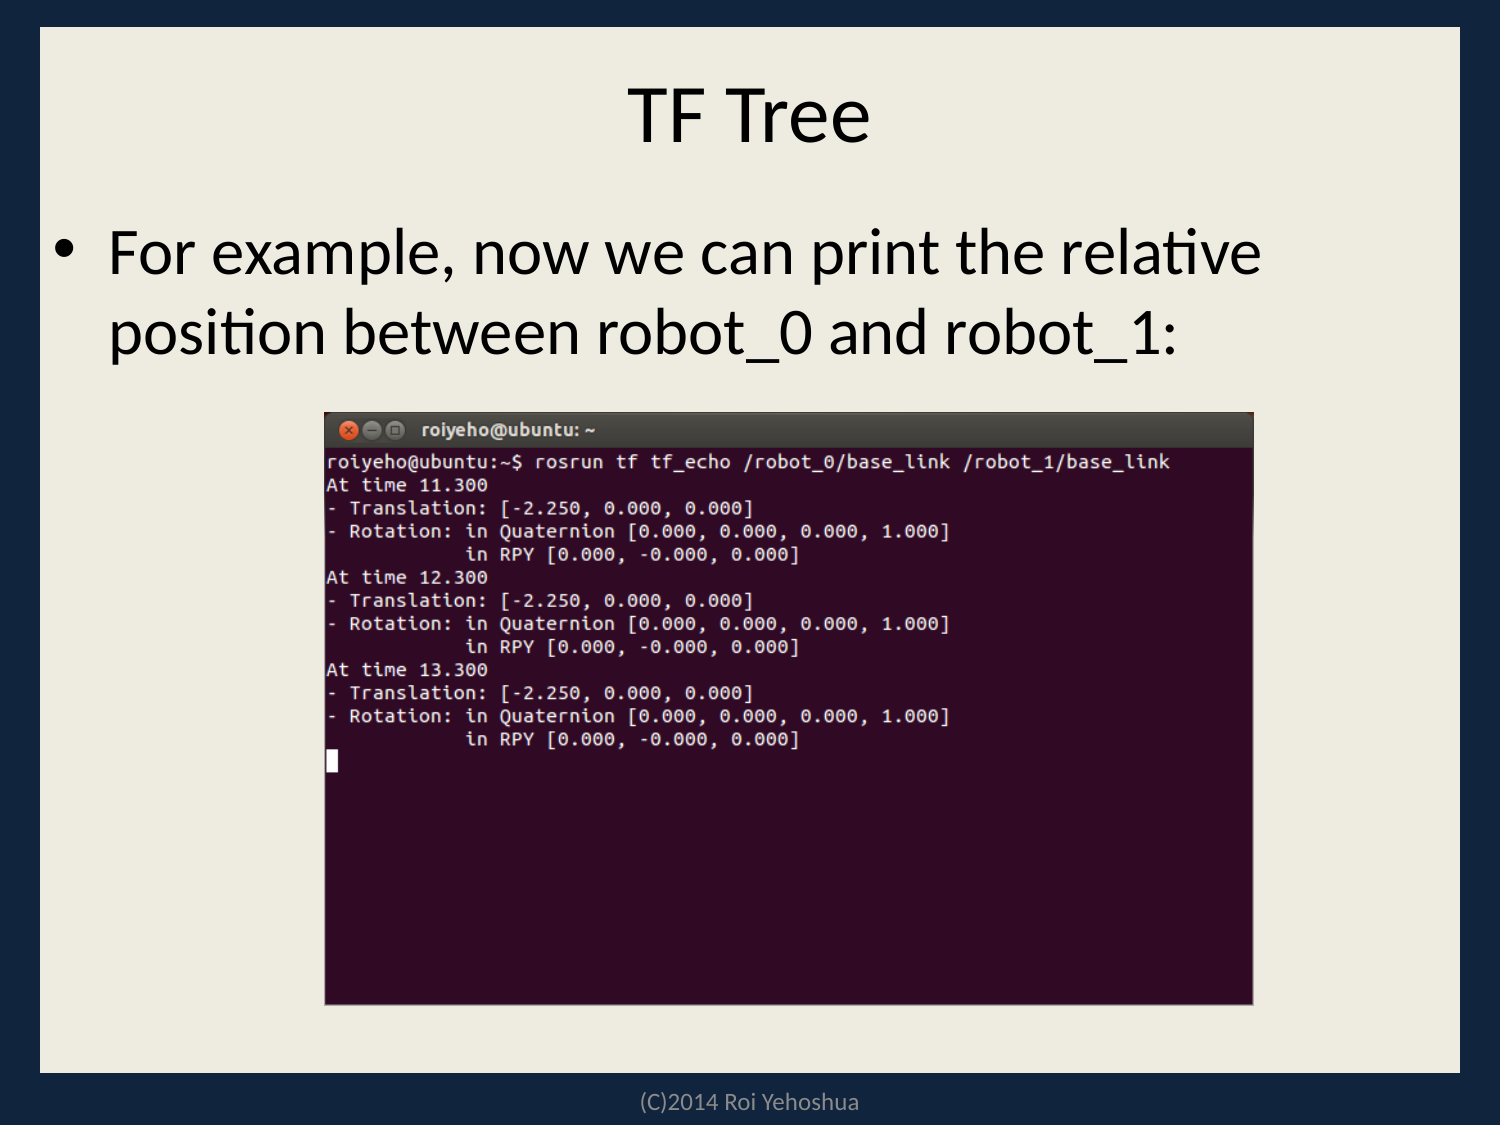

# TF Tree
For example, now we can print the relative position between robot_0 and robot_1:
(C)2014 Roi Yehoshua